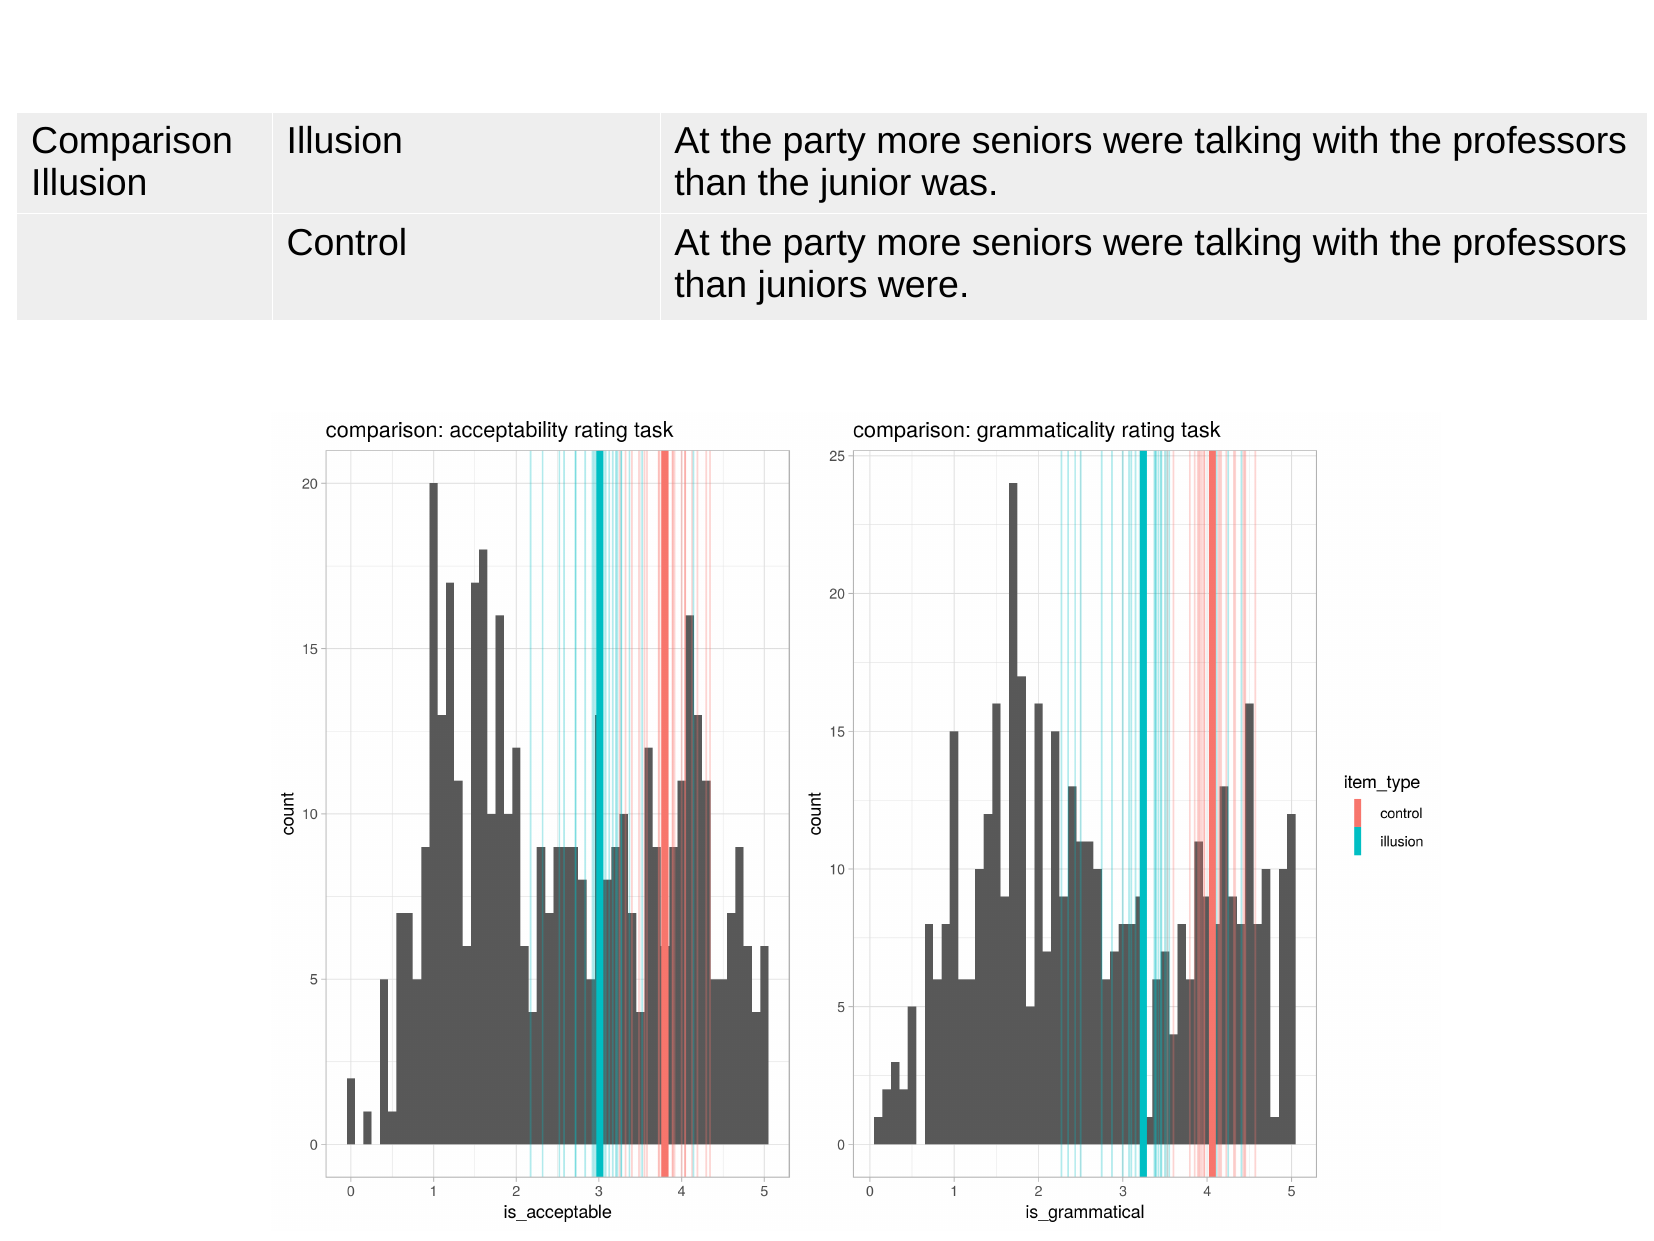

| Comparison Illusion | Illusion | At the party more seniors were talking with the professors than the junior was. |
| --- | --- | --- |
| | Control | At the party more seniors were talking with the professors than juniors were. |